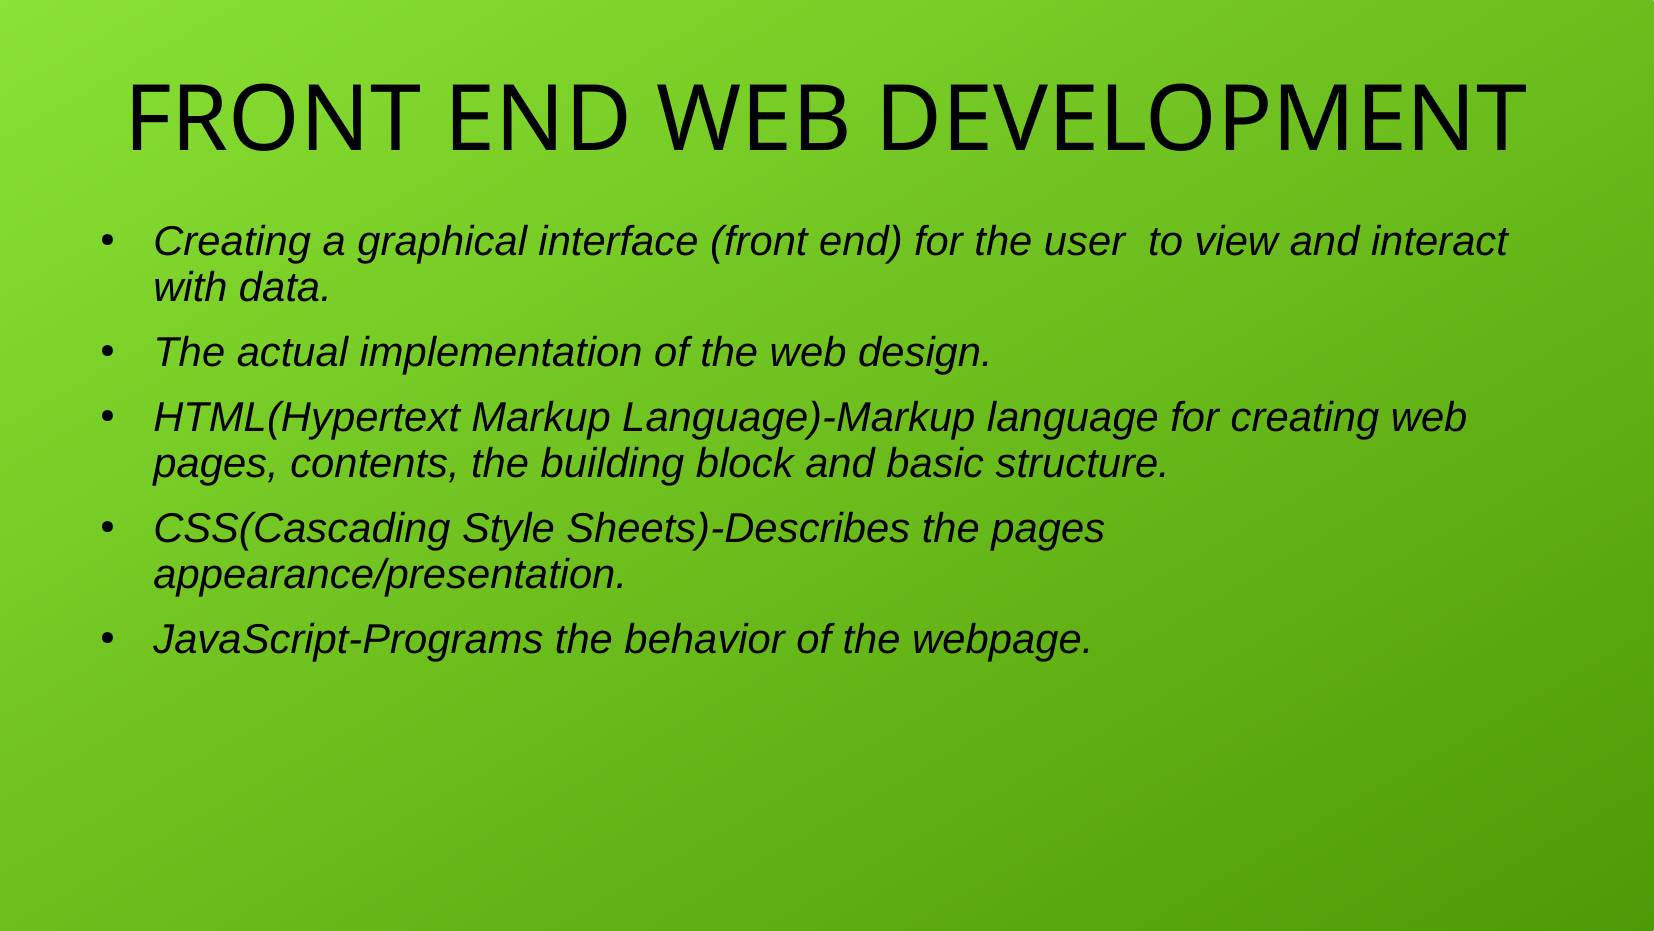

# FRONT END WEB DEVELOPMENT
Creating a graphical interface (front end) for the user to view and interact with data.
The actual implementation of the web design.
HTML(Hypertext Markup Language)-Markup language for creating web pages, contents, the building block and basic structure.
CSS(Cascading Style Sheets)-Describes the pages appearance/presentation.
JavaScript-Programs the behavior of the webpage.